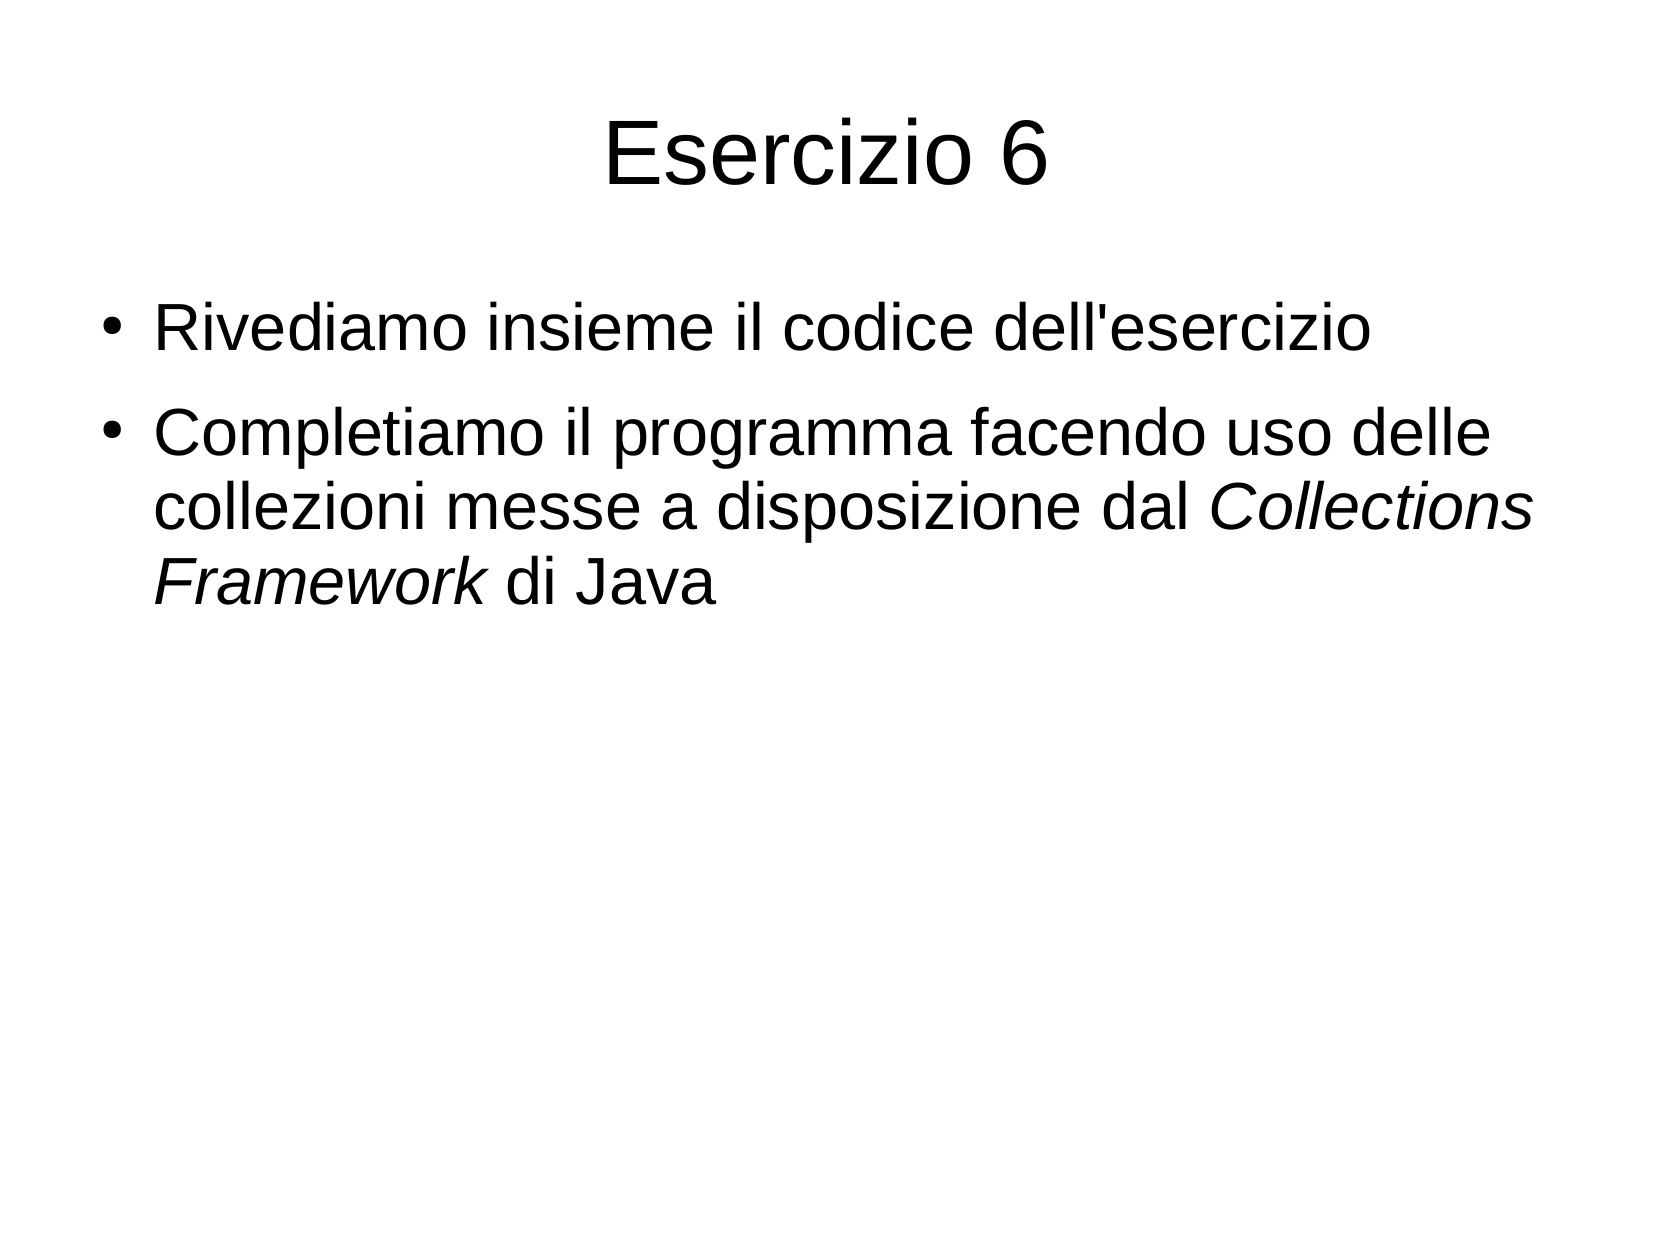

# Esercizio 6
Rivediamo insieme il codice dell'esercizio
Completiamo il programma facendo uso delle collezioni messe a disposizione dal Collections Framework di Java